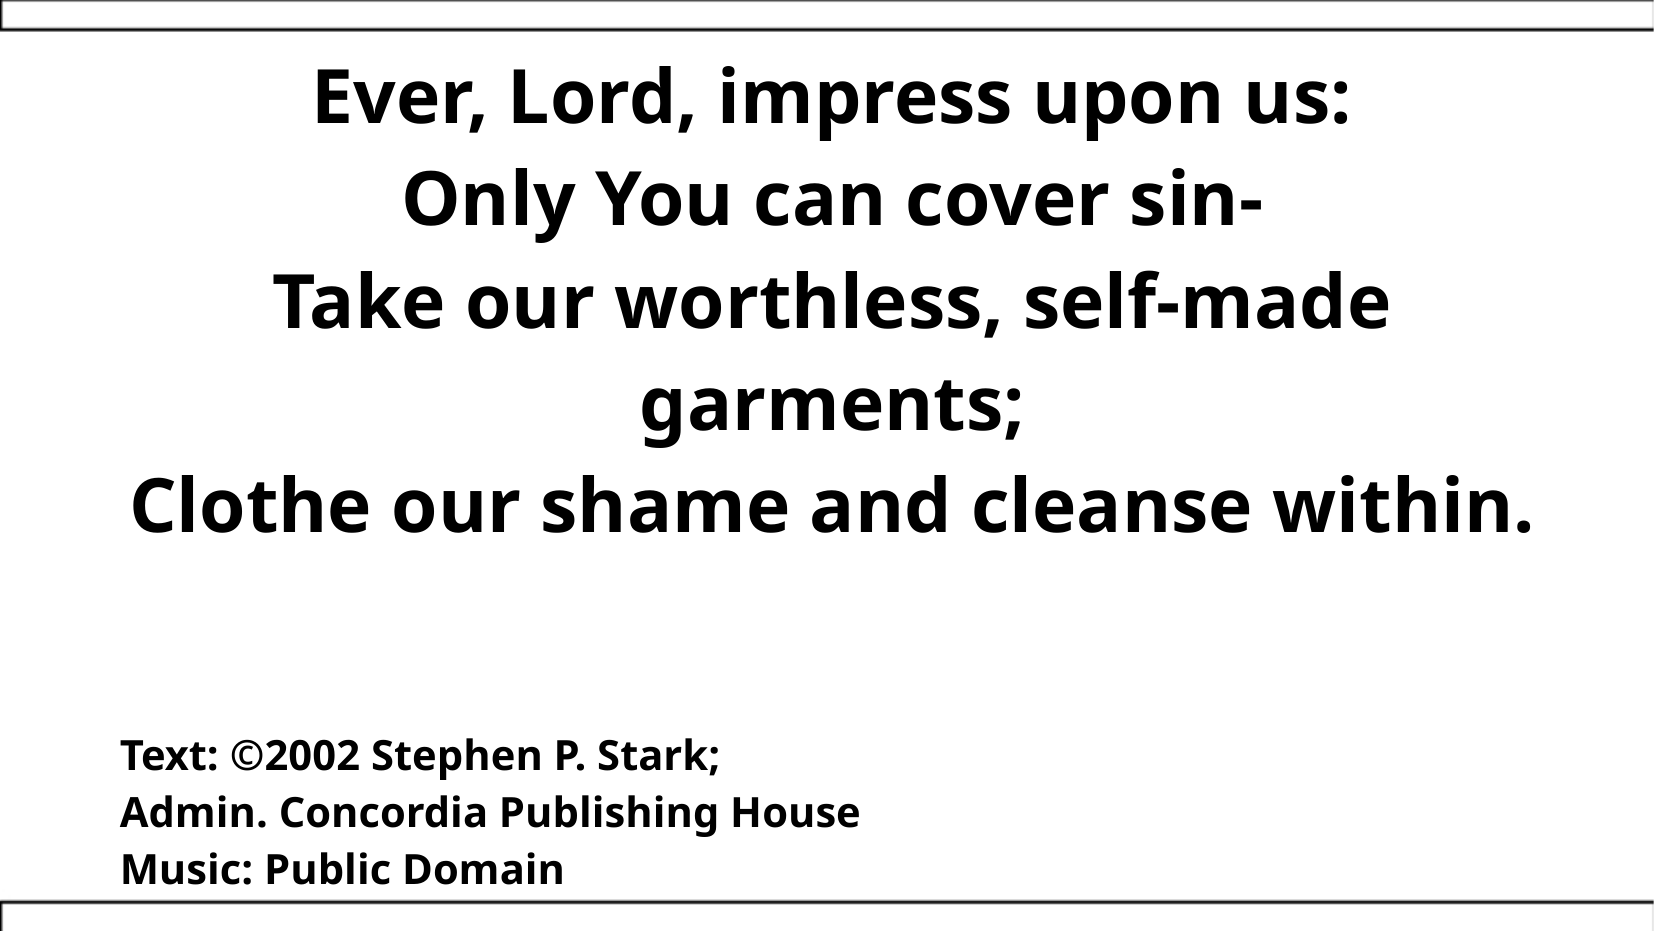

Ever, Lord, impress upon us:
Only You can cover sin-
Take our worthless, self-made garments;
Clothe our shame and cleanse within.
Text: ©2002 Stephen P. Stark;
Admin. Concordia Publishing House
Music: Public Domain